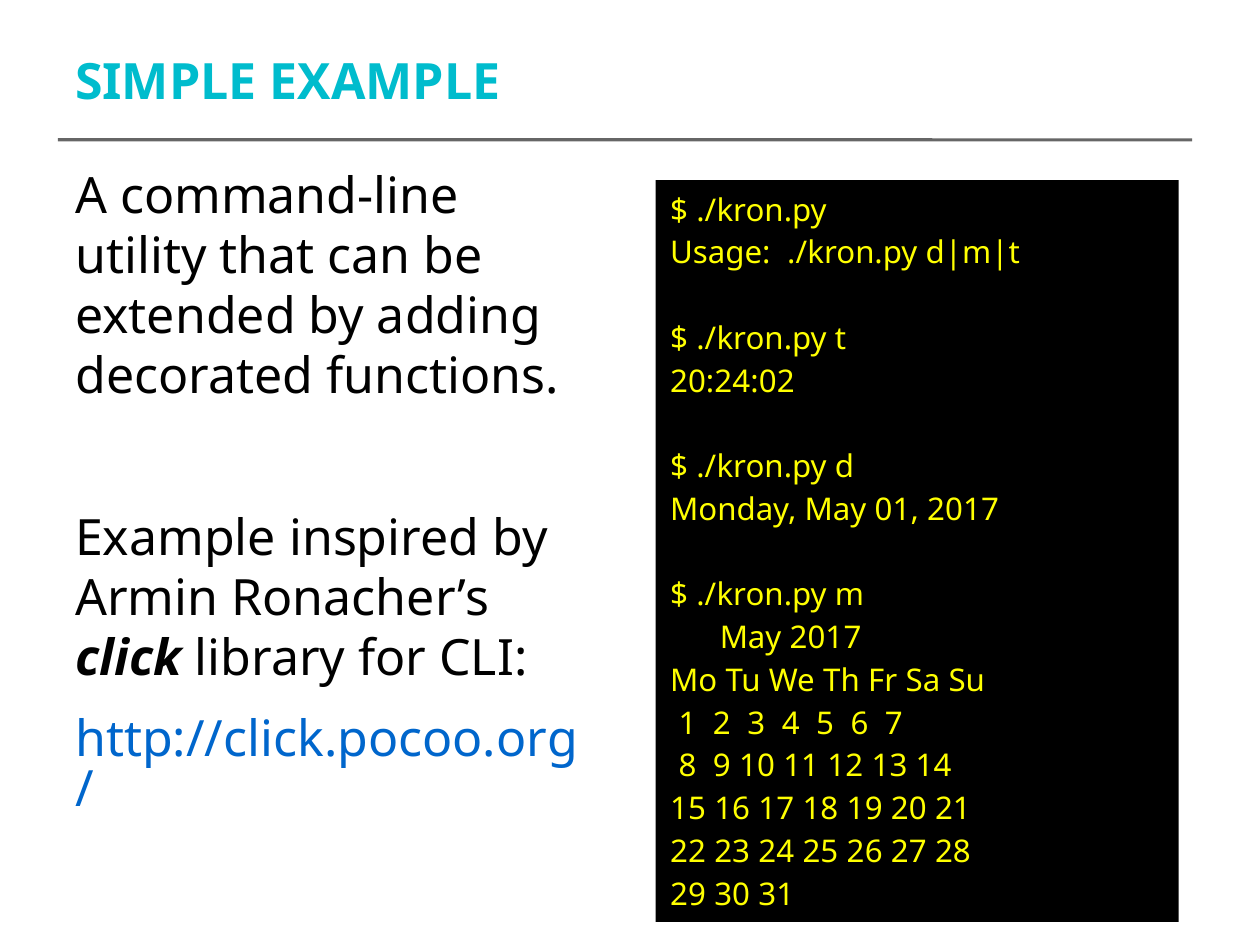

# SIMPLE EXAMPLE
A command-line utility that can be extended by adding decorated functions.
Example inspired by Armin Ronacher’s click library for CLI:
http://click.pocoo.org/
$ ./kron.py
Usage: ./kron.py d|m|t
$ ./kron.py t
20:24:02
$ ./kron.py d
Monday, May 01, 2017
$ ./kron.py m
 May 2017
Mo Tu We Th Fr Sa Su
 1 2 3 4 5 6 7
 8 9 10 11 12 13 14
15 16 17 18 19 20 21
22 23 24 25 26 27 28
29 30 31